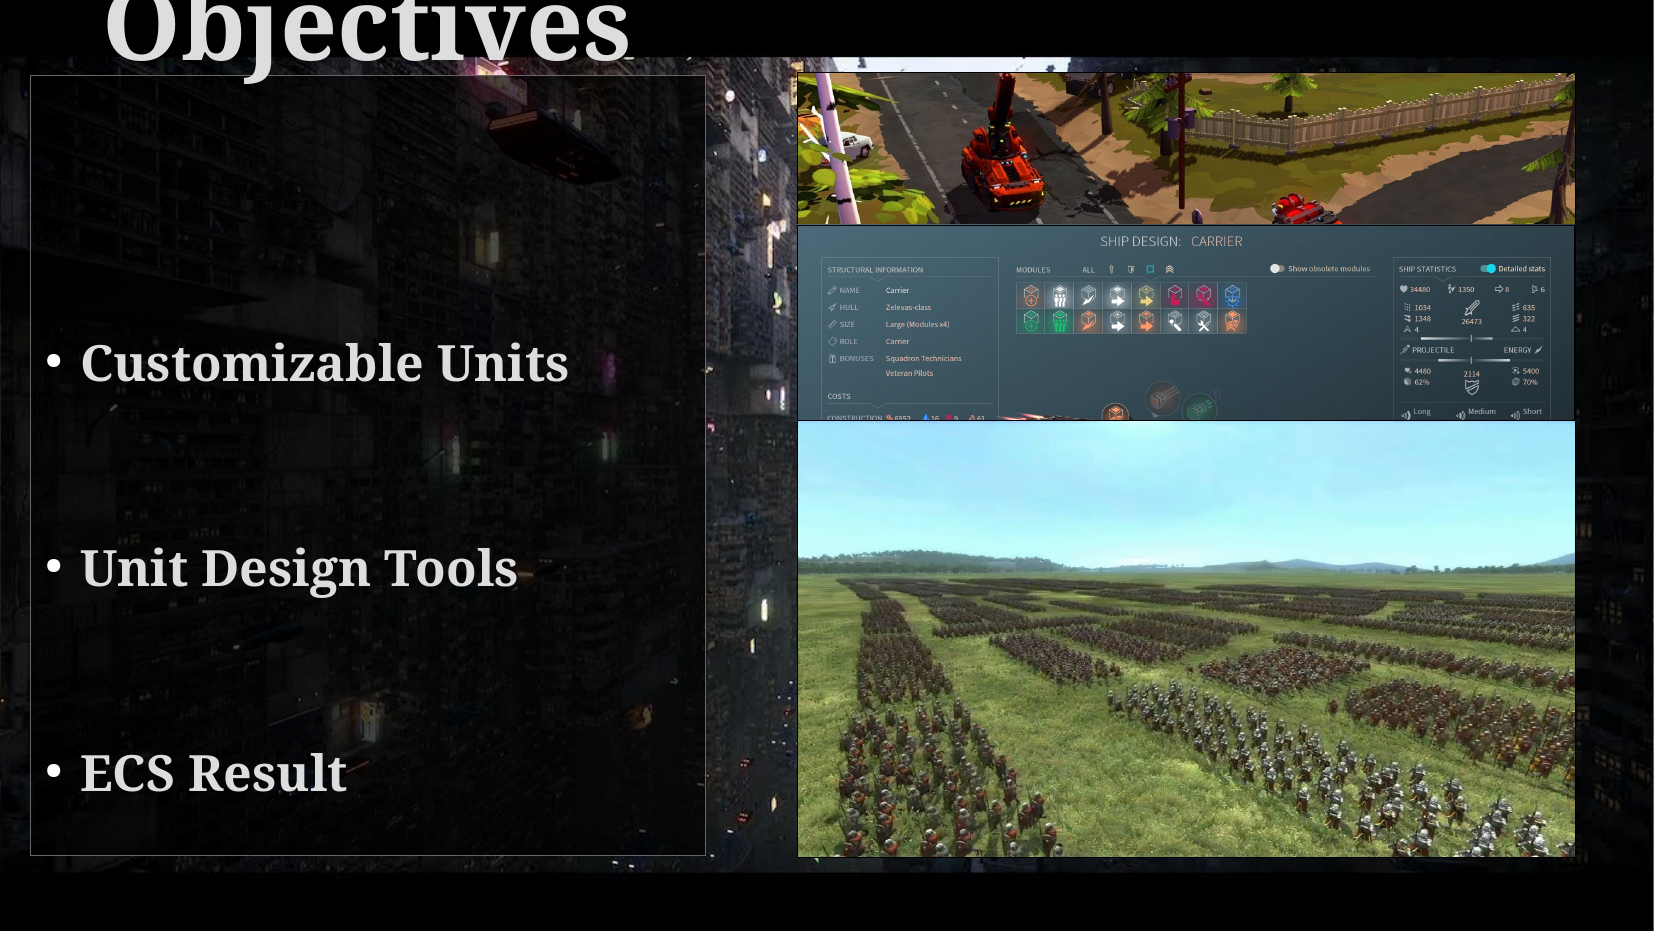

Objectives
Customizable Units
Unit Design Tools
ECS Result